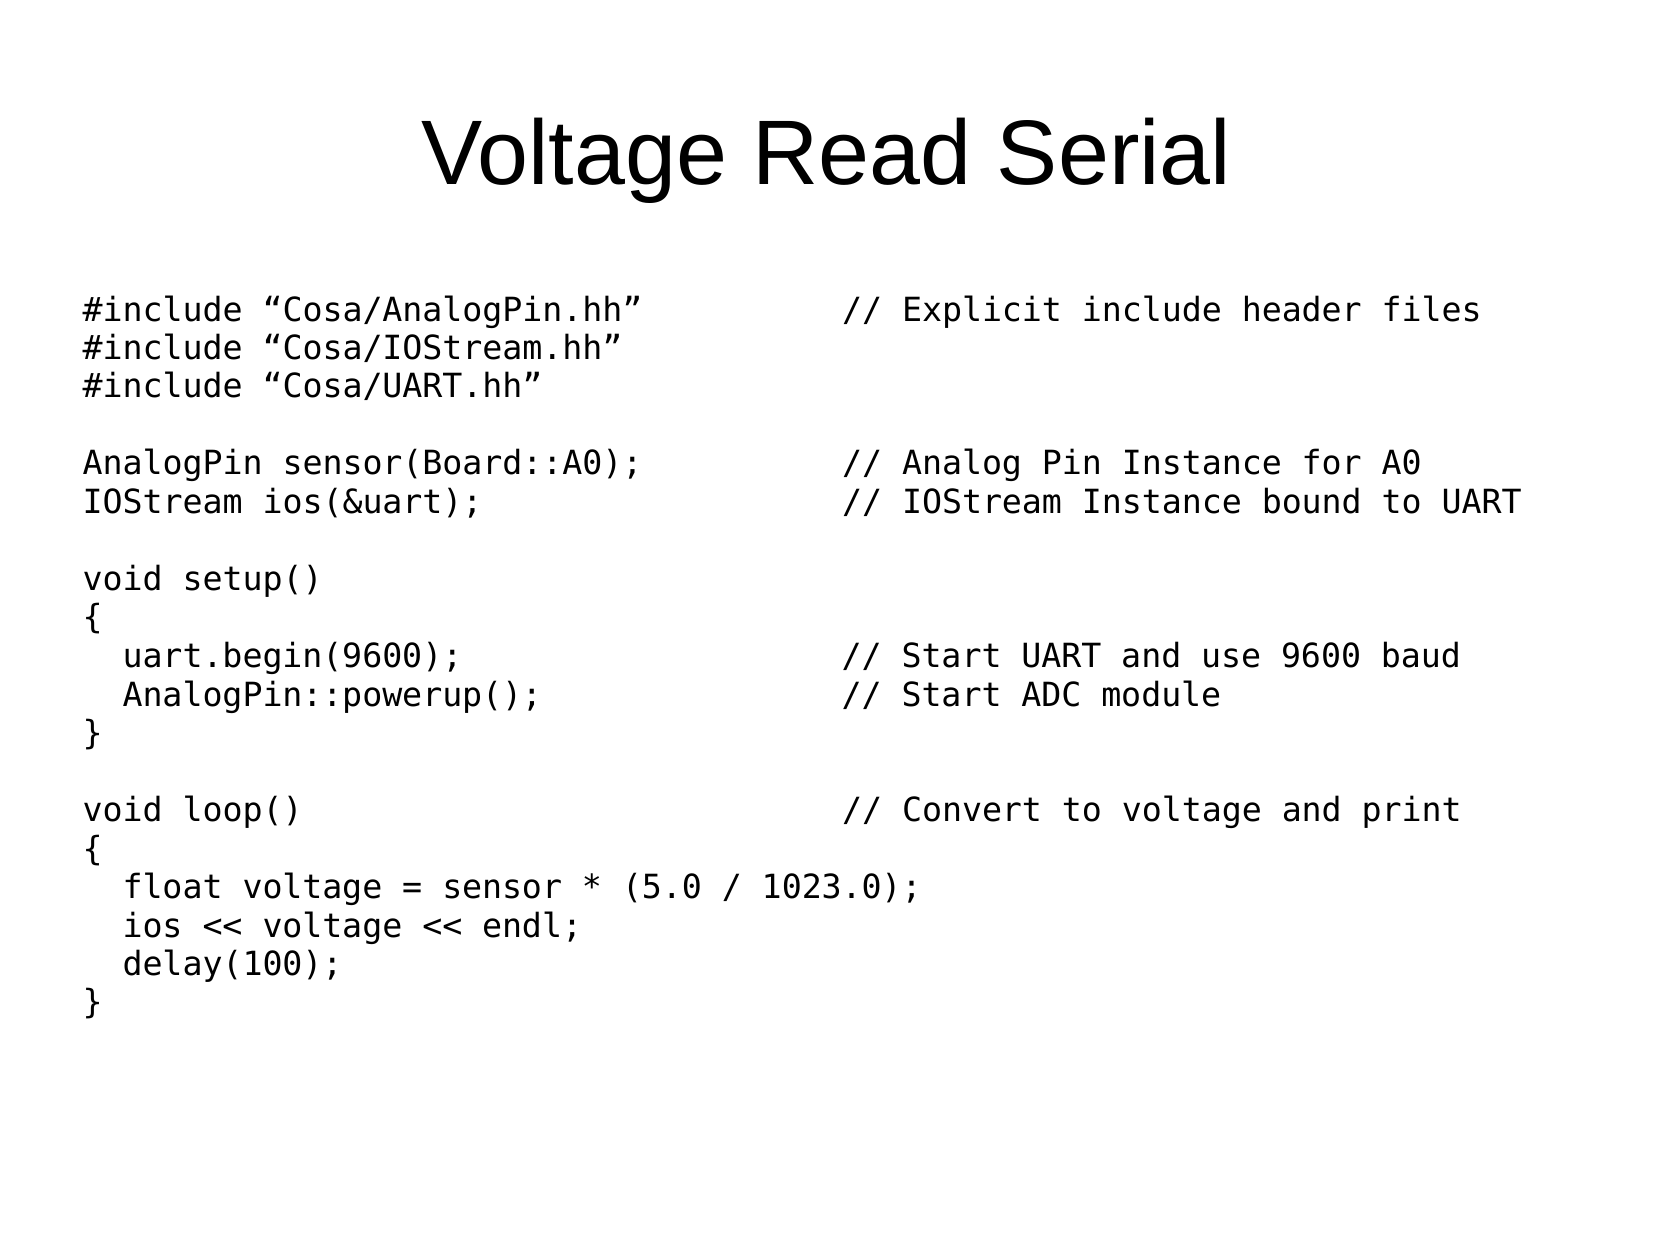

# Voltage Read Serial
#include “Cosa/AnalogPin.hh” // Explicit include header files
#include “Cosa/IOStream.hh”
#include “Cosa/UART.hh”
AnalogPin sensor(Board::A0); // Analog Pin Instance for A0
IOStream ios(&uart); // IOStream Instance bound to UART
void setup()
{
 uart.begin(9600); // Start UART and use 9600 baud
 AnalogPin::powerup(); // Start ADC module
}
void loop() // Convert to voltage and print
{
 float voltage = sensor * (5.0 / 1023.0);
 ios << voltage << endl;
 delay(100);
}